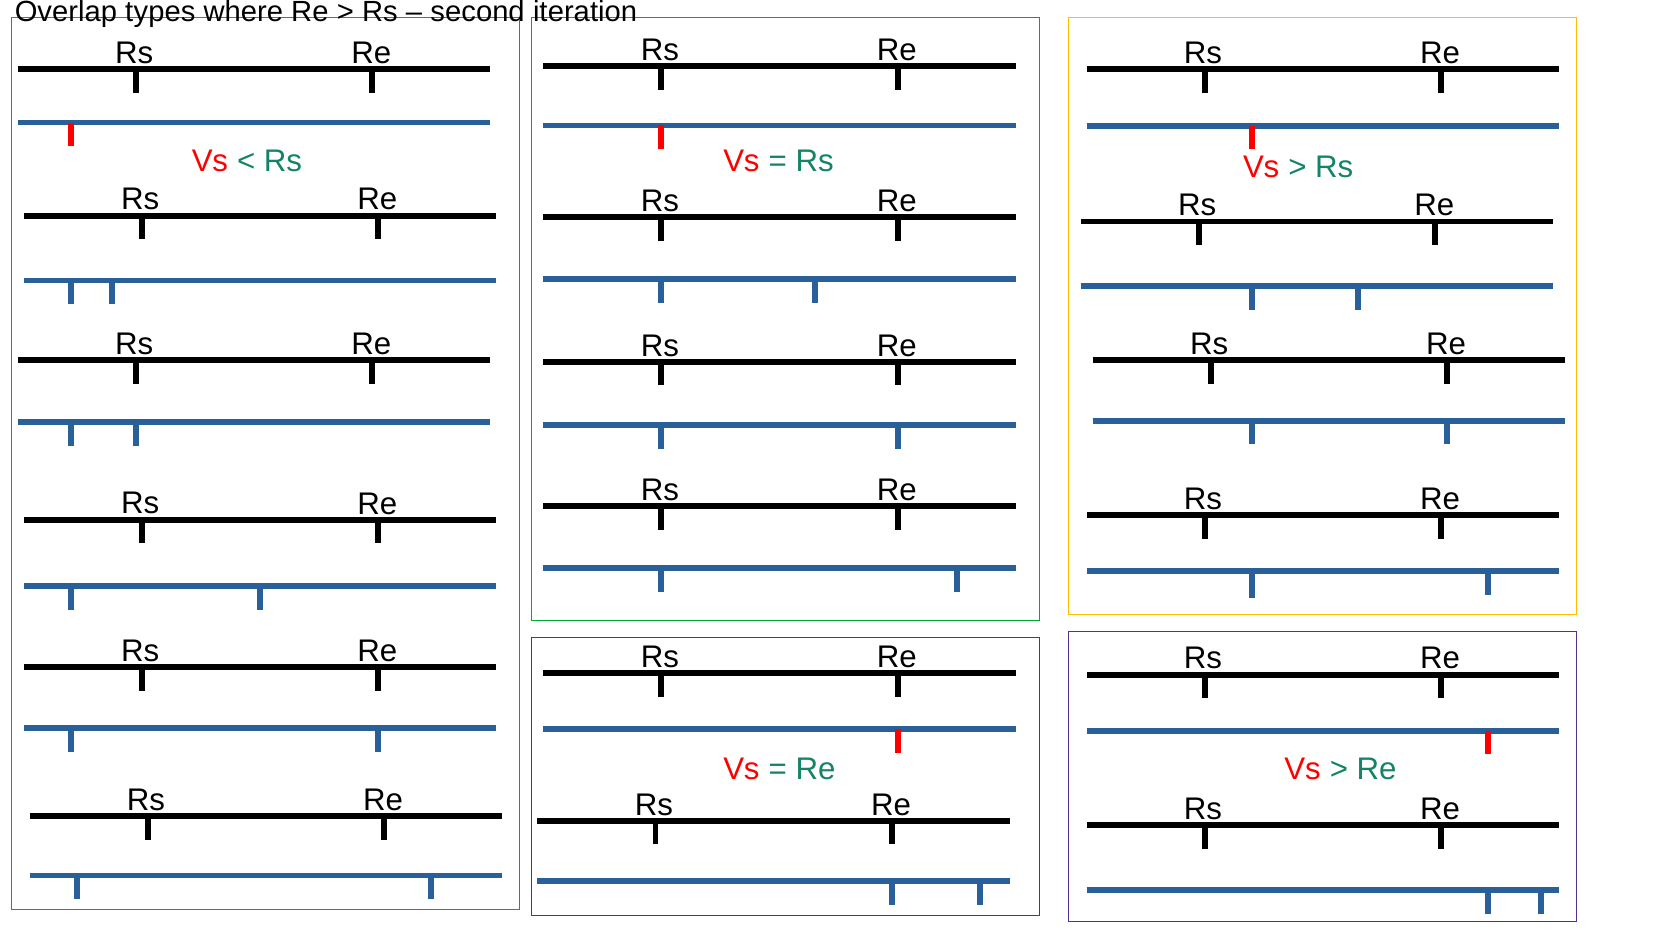

Overlap types where Re > Rs – second iteration
Rs
Re
Rs
Re
Rs
Re
Vs < Rs
Vs = Rs
Vs > Rs
Rs
Re
Rs
Re
Rs
Re
Rs
Re
Rs
Re
Rs
Re
Rs
Re
Rs
Re
Rs
Re
Rs
Re
Rs
Re
Rs
Re
Vs = Re
Vs > Re
Rs
Re
Rs
Re
Rs
Re